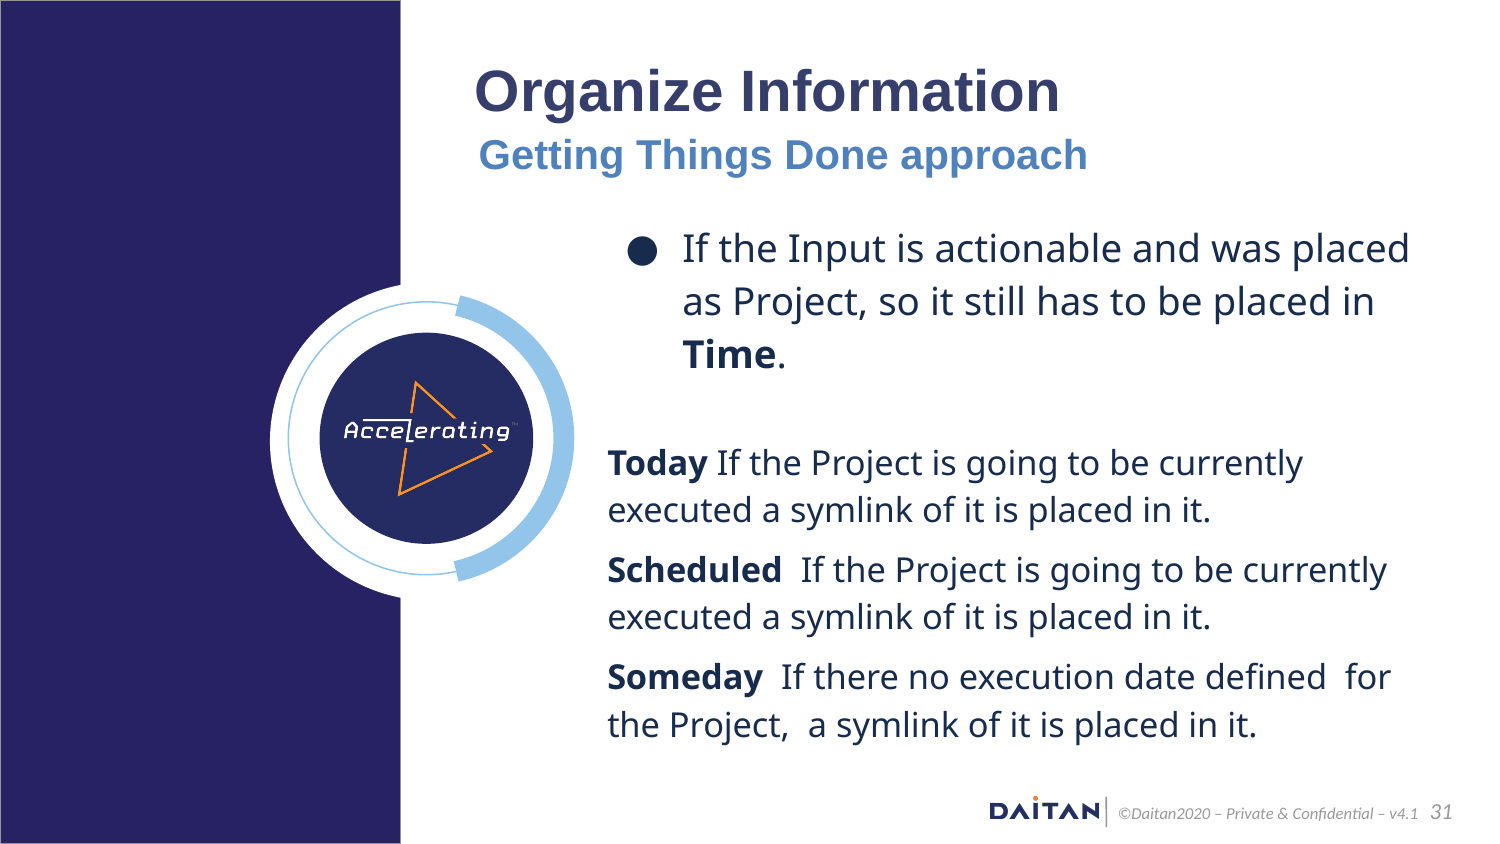

Organize Information
Getting Things Done approach
If the Input is actionable and was placed as Project, so it still has to be placed in Time.
Today If the Project is going to be currently executed a symlink of it is placed in it.
Scheduled If the Project is going to be currently executed a symlink of it is placed in it.
Someday If there no execution date defined for the Project, a symlink of it is placed in it.
#